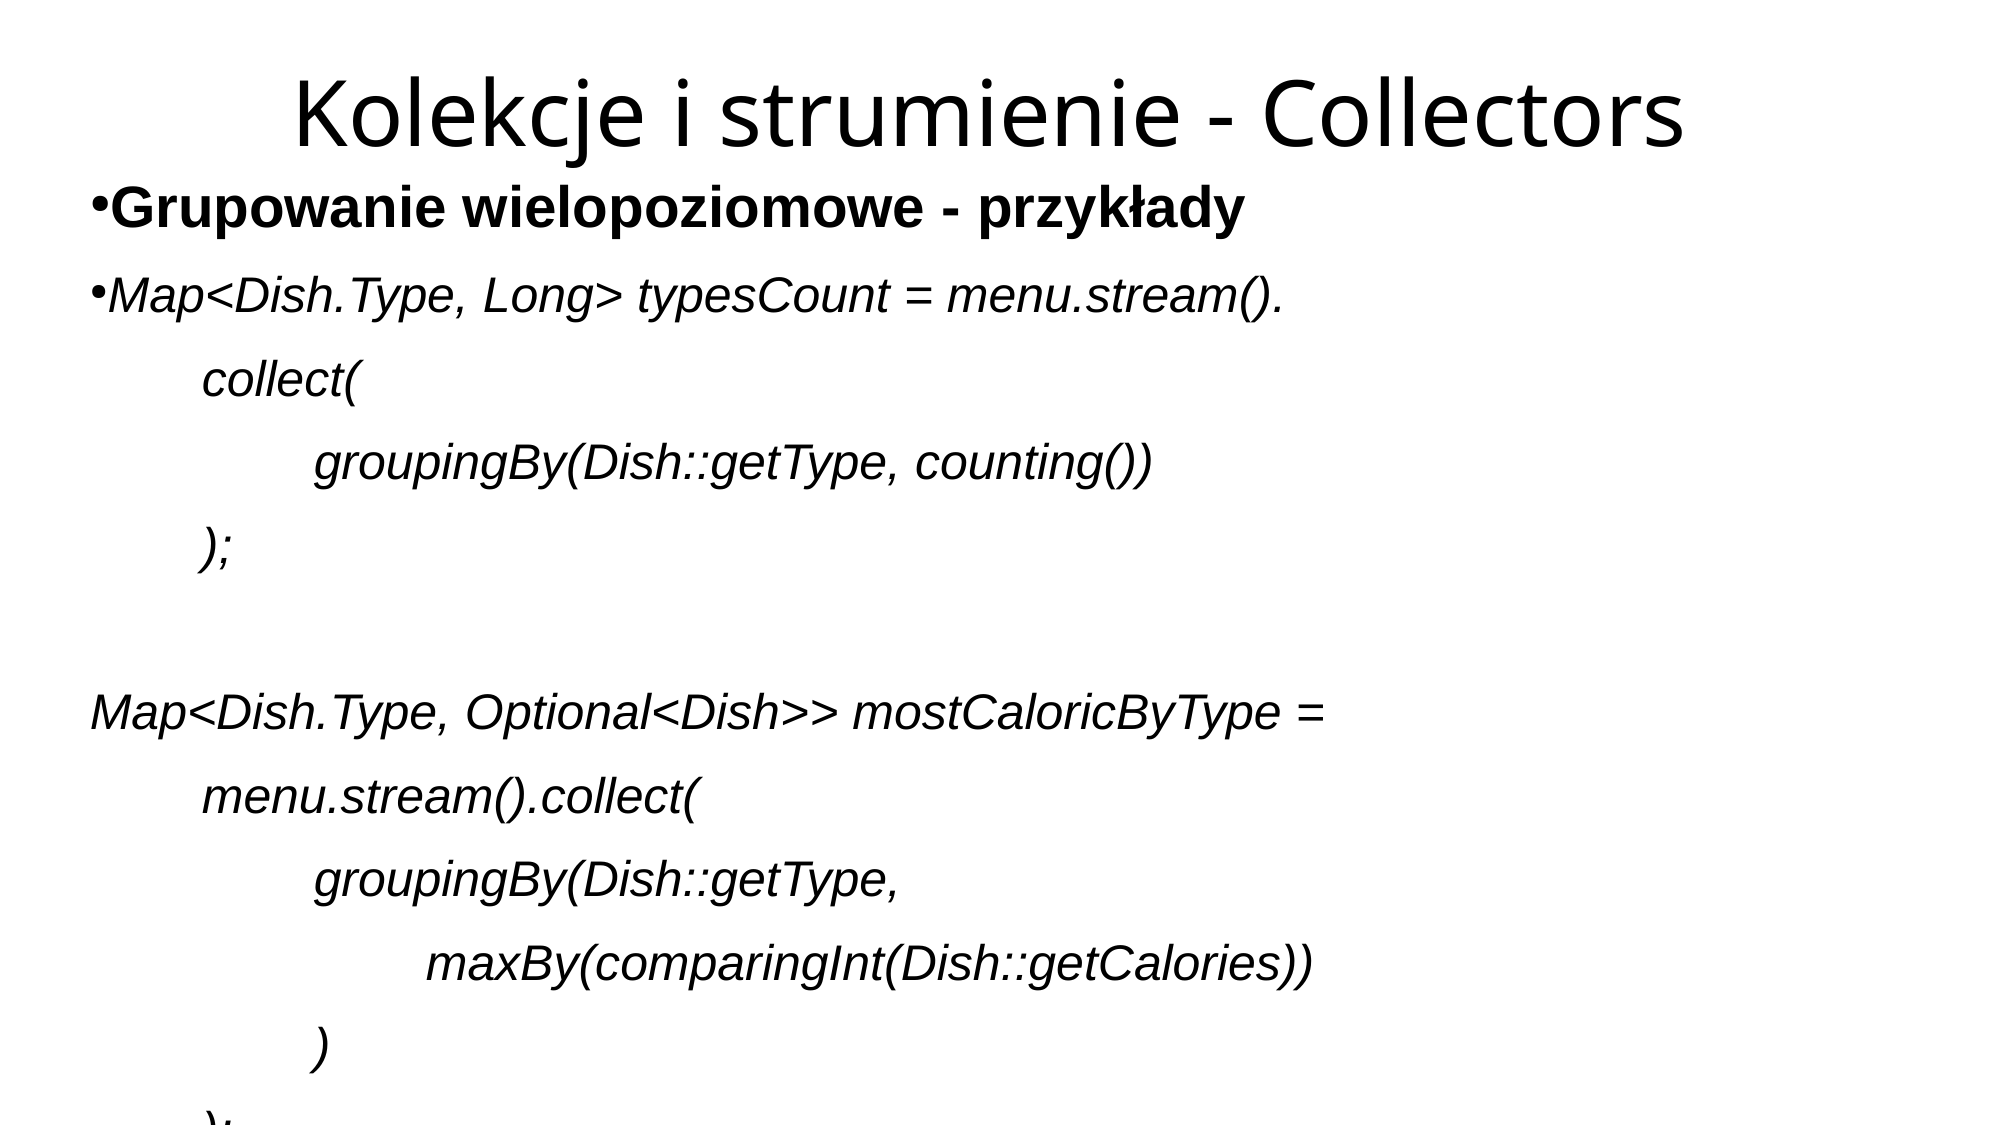

# Kolekcje i strumienie - Collectors
Grupowanie wielopoziomowe - przykłady
Map<Dish.Type, Long> typesCount = menu.stream().
 collect(
 groupingBy(Dish::getType, counting())
 );
Map<Dish.Type, Optional<Dish>> mostCaloricByType =
 menu.stream().collect(
 groupingBy(Dish::getType,
 maxBy(comparingInt(Dish::getCalories))
 )
 );